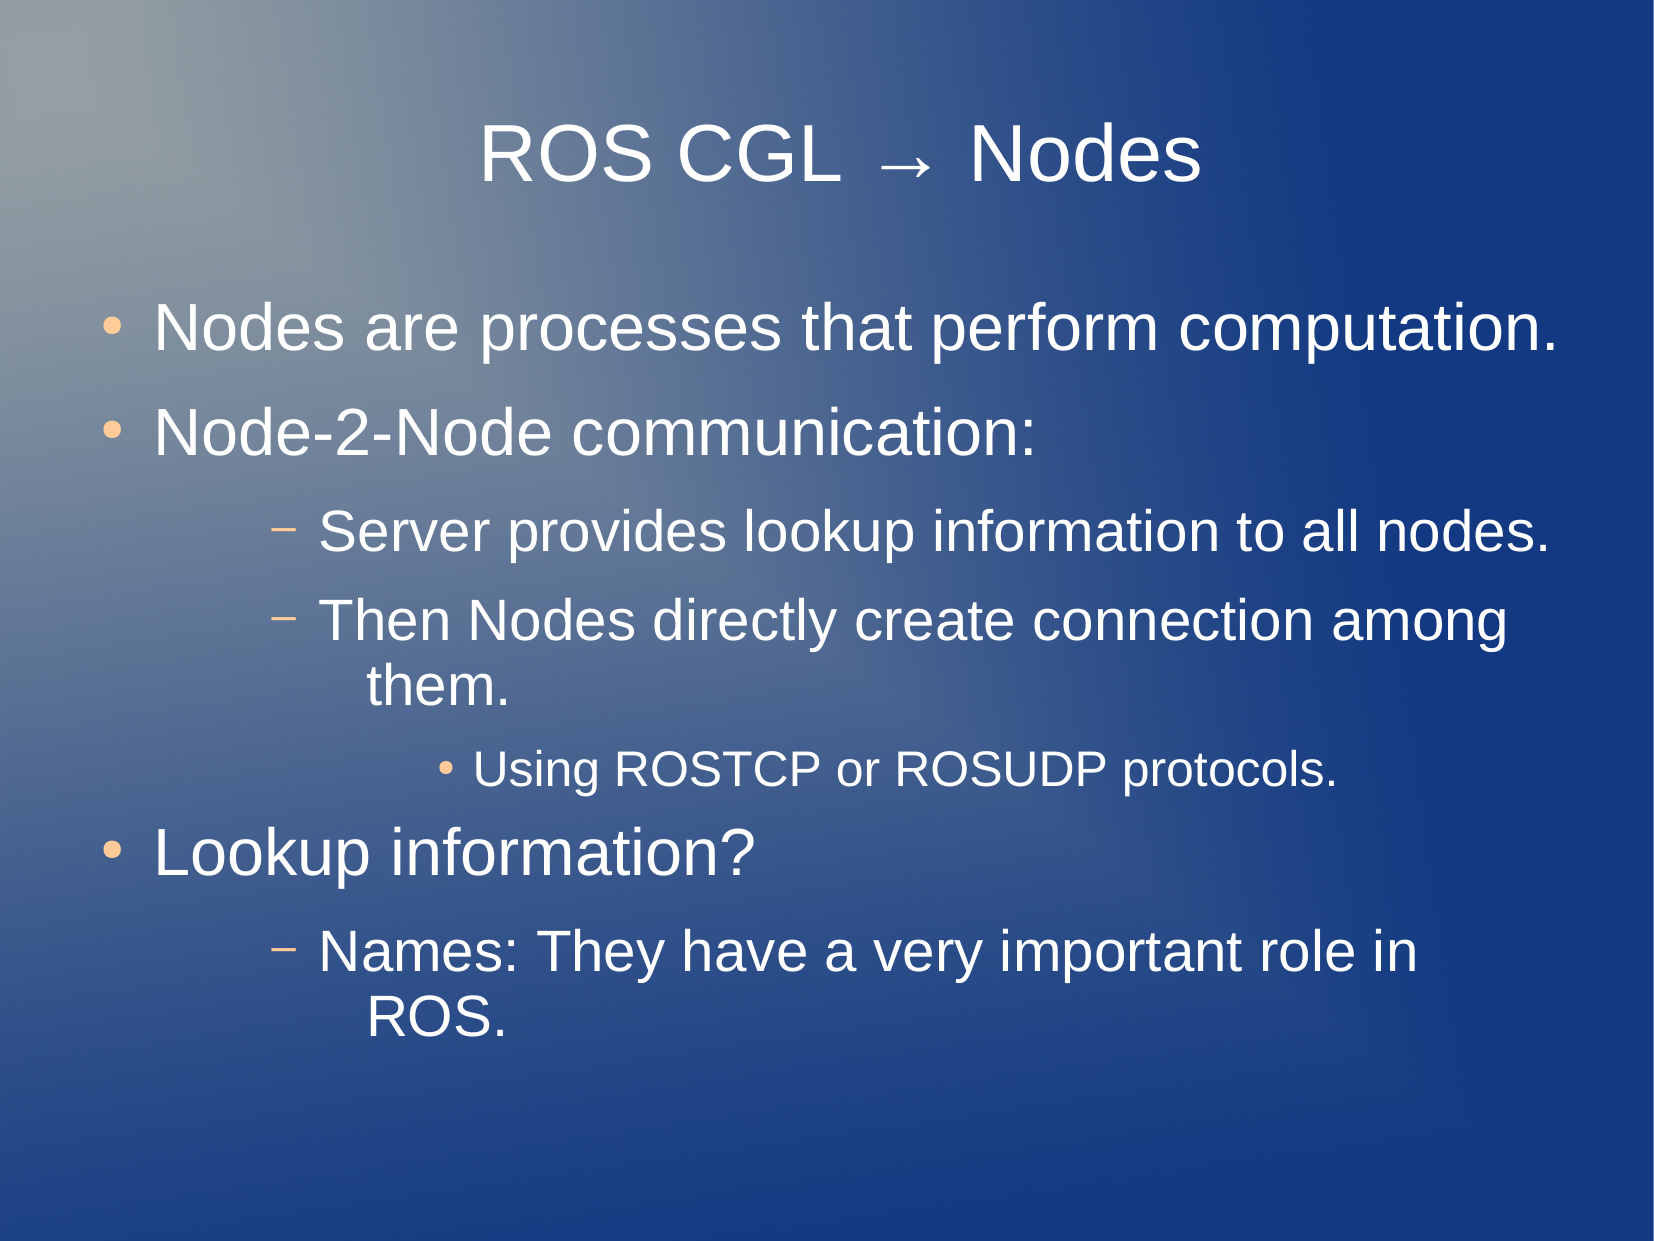

# ROS CGL → Nodes
Nodes are processes that perform computation.
Node-2-Node communication:
Server provides lookup information to all nodes.
Then Nodes directly create connection among them.
Using ROSTCP or ROSUDP protocols.
Lookup information?
Names: They have a very important role in ROS.